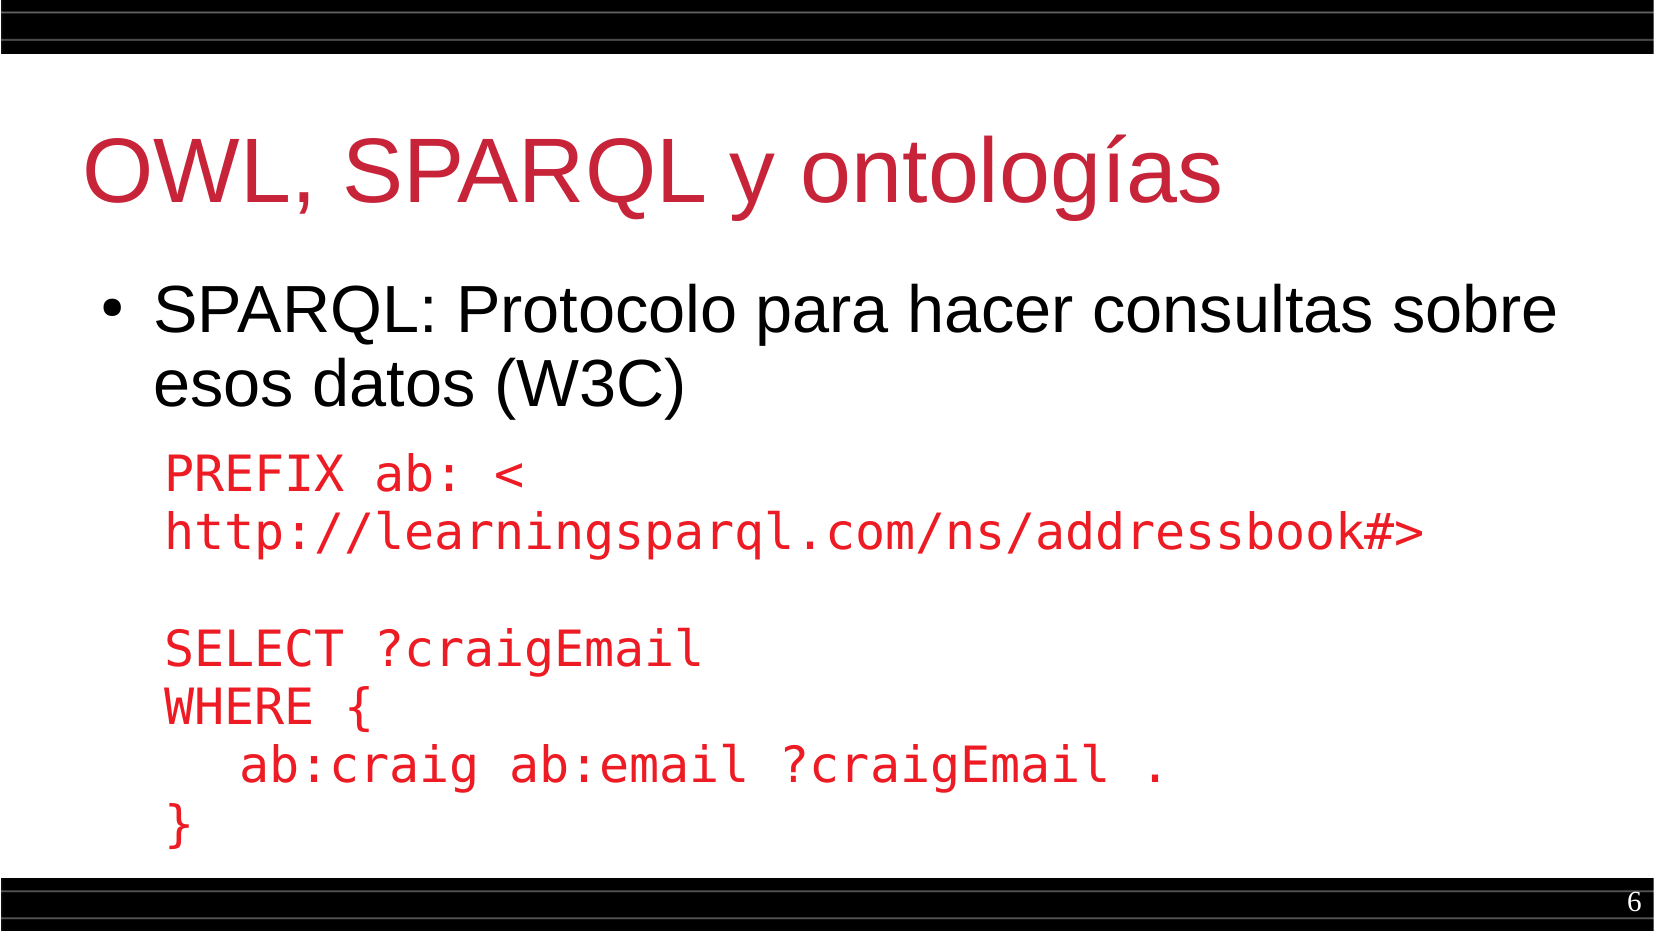

# OWL, SPARQL y ontologías
SPARQL: Protocolo para hacer consultas sobre esos datos (W3C)
PREFIX ab: <http://learningsparql.com/ns/addressbook#>
SELECT ?craigEmail
WHERE {
	ab:craig ab:email ?craigEmail .
}